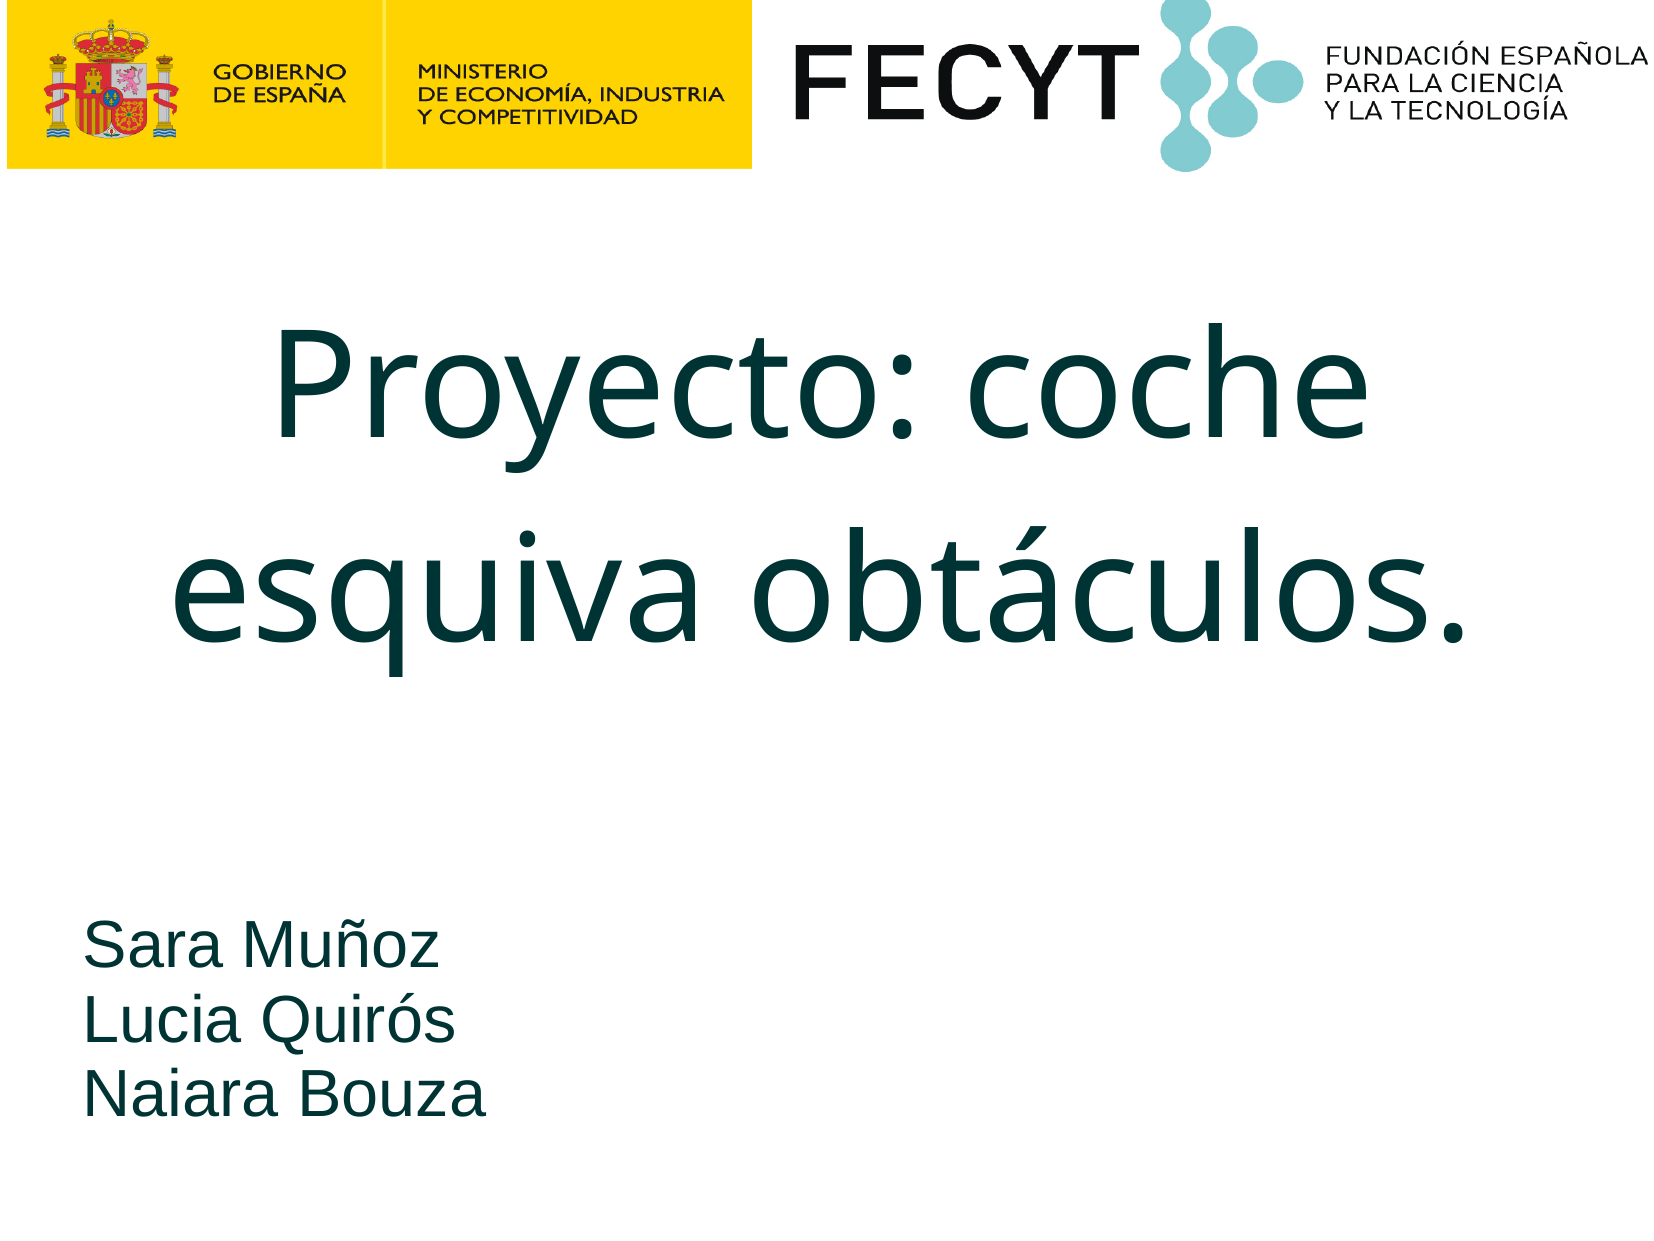

# Proyecto: coche esquiva obtáculos.
Sara Muñoz
Lucia Quirós
Naiara Bouza